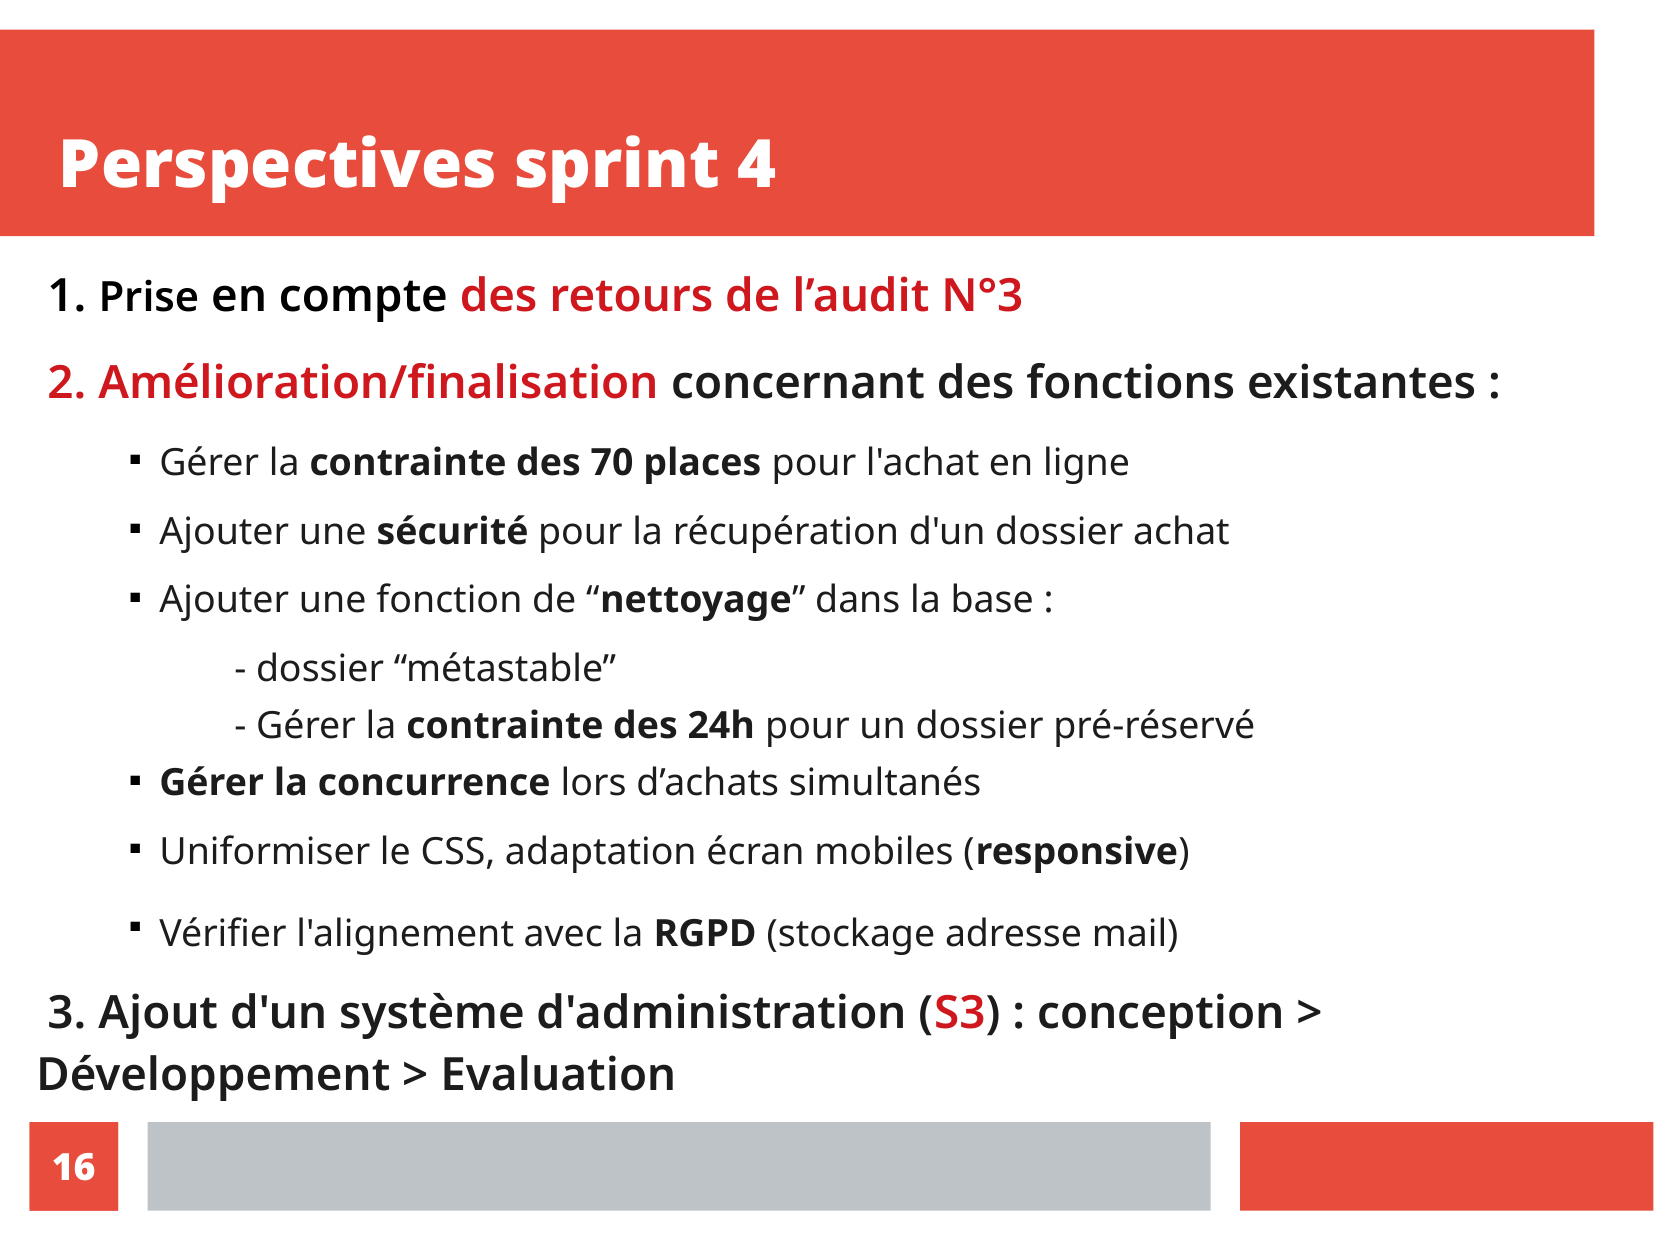

# Perspectives sprint 4
1. Prise en compte des retours de l’audit N°3
2. Amélioration/finalisation concernant des fonctions existantes :
 Gérer la contrainte des 70 places pour l'achat en ligne
 Ajouter une sécurité pour la récupération d'un dossier achat
 Ajouter une fonction de “nettoyage” dans la base :
- dossier “métastable”
- Gérer la contrainte des 24h pour un dossier pré-réservé
 Gérer la concurrence lors d’achats simultanés
 Uniformiser le CSS, adaptation écran mobiles (responsive)
 Vérifier l'alignement avec la RGPD (stockage adresse mail)
3. Ajout d'un système d'administration (S3) : conception > Développement > Evaluation
16